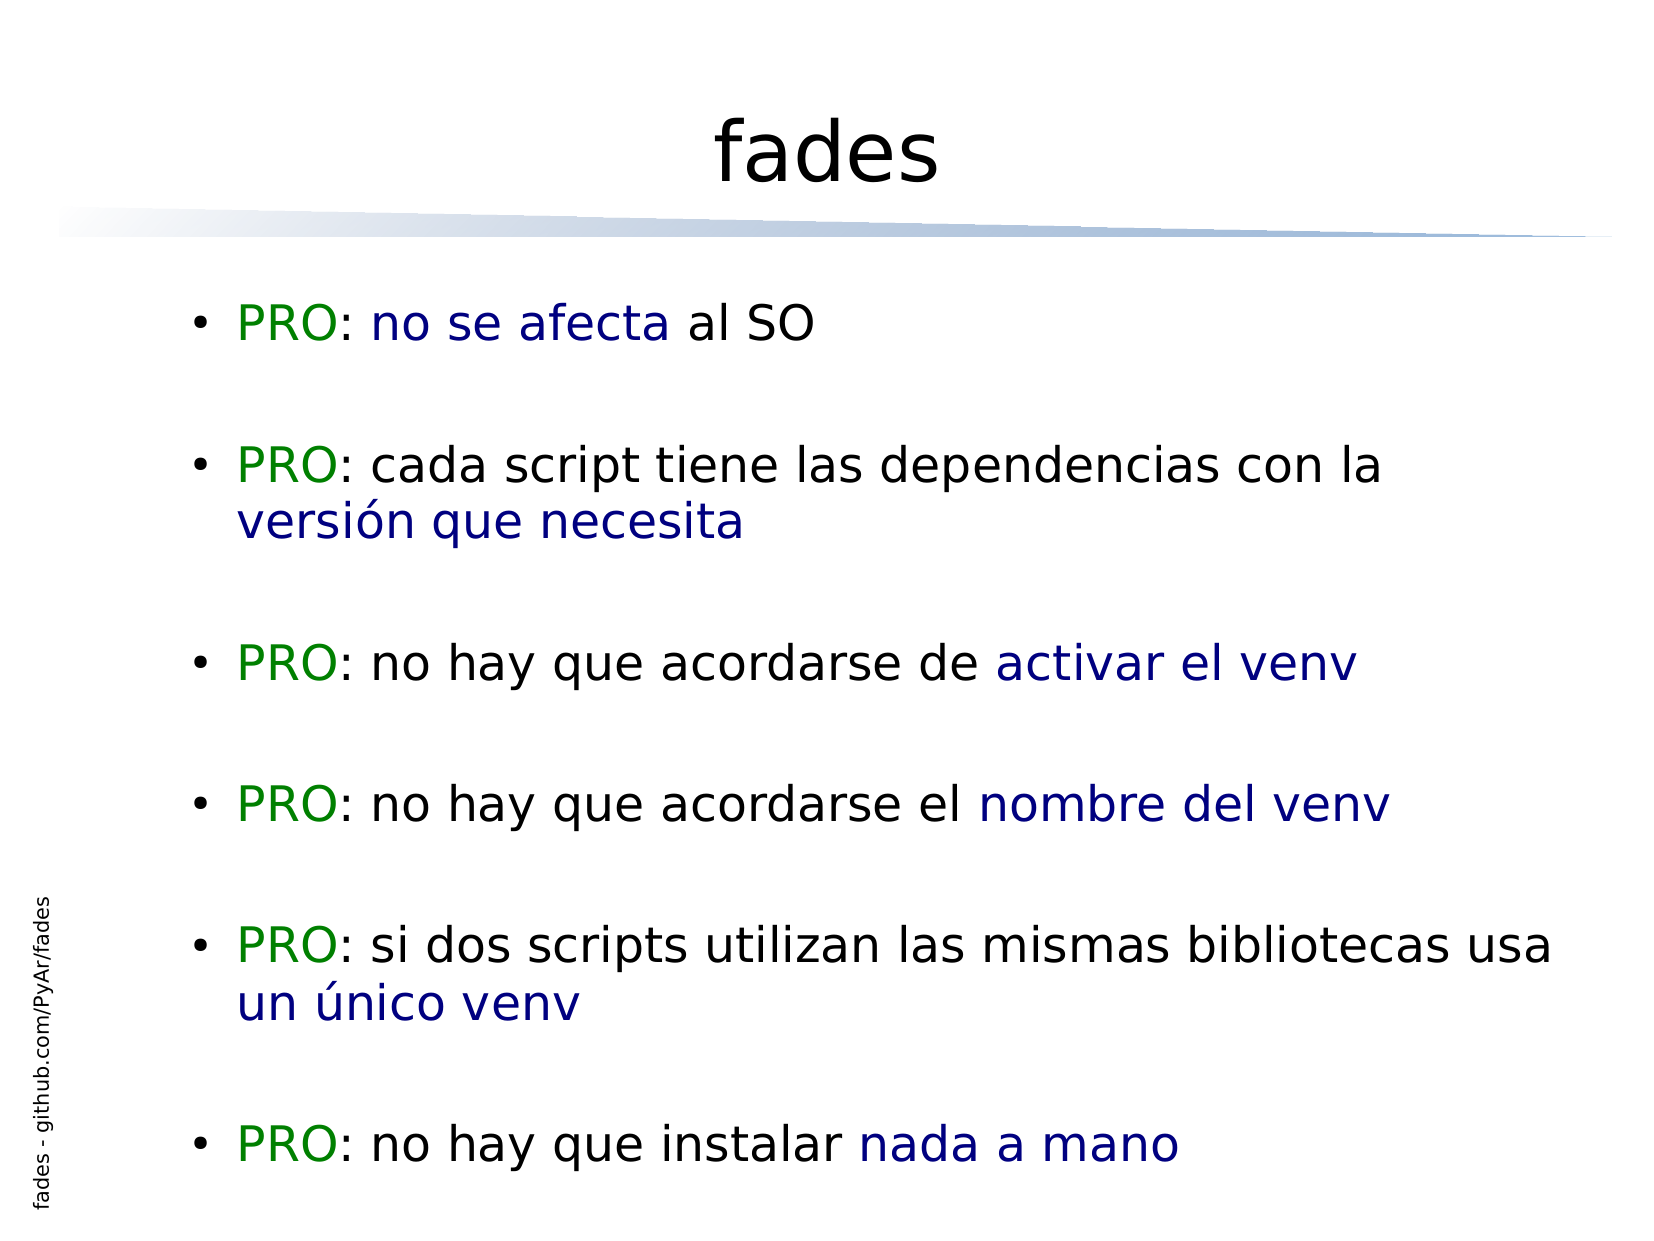

# fades
PRO: no se afecta al SO
PRO: cada script tiene las dependencias con la versión que necesita
PRO: no hay que acordarse de activar el venv
PRO: no hay que acordarse el nombre del venv
PRO: si dos scripts utilizan las mismas bibliotecas usa un único venv
PRO: no hay que instalar nada a mano